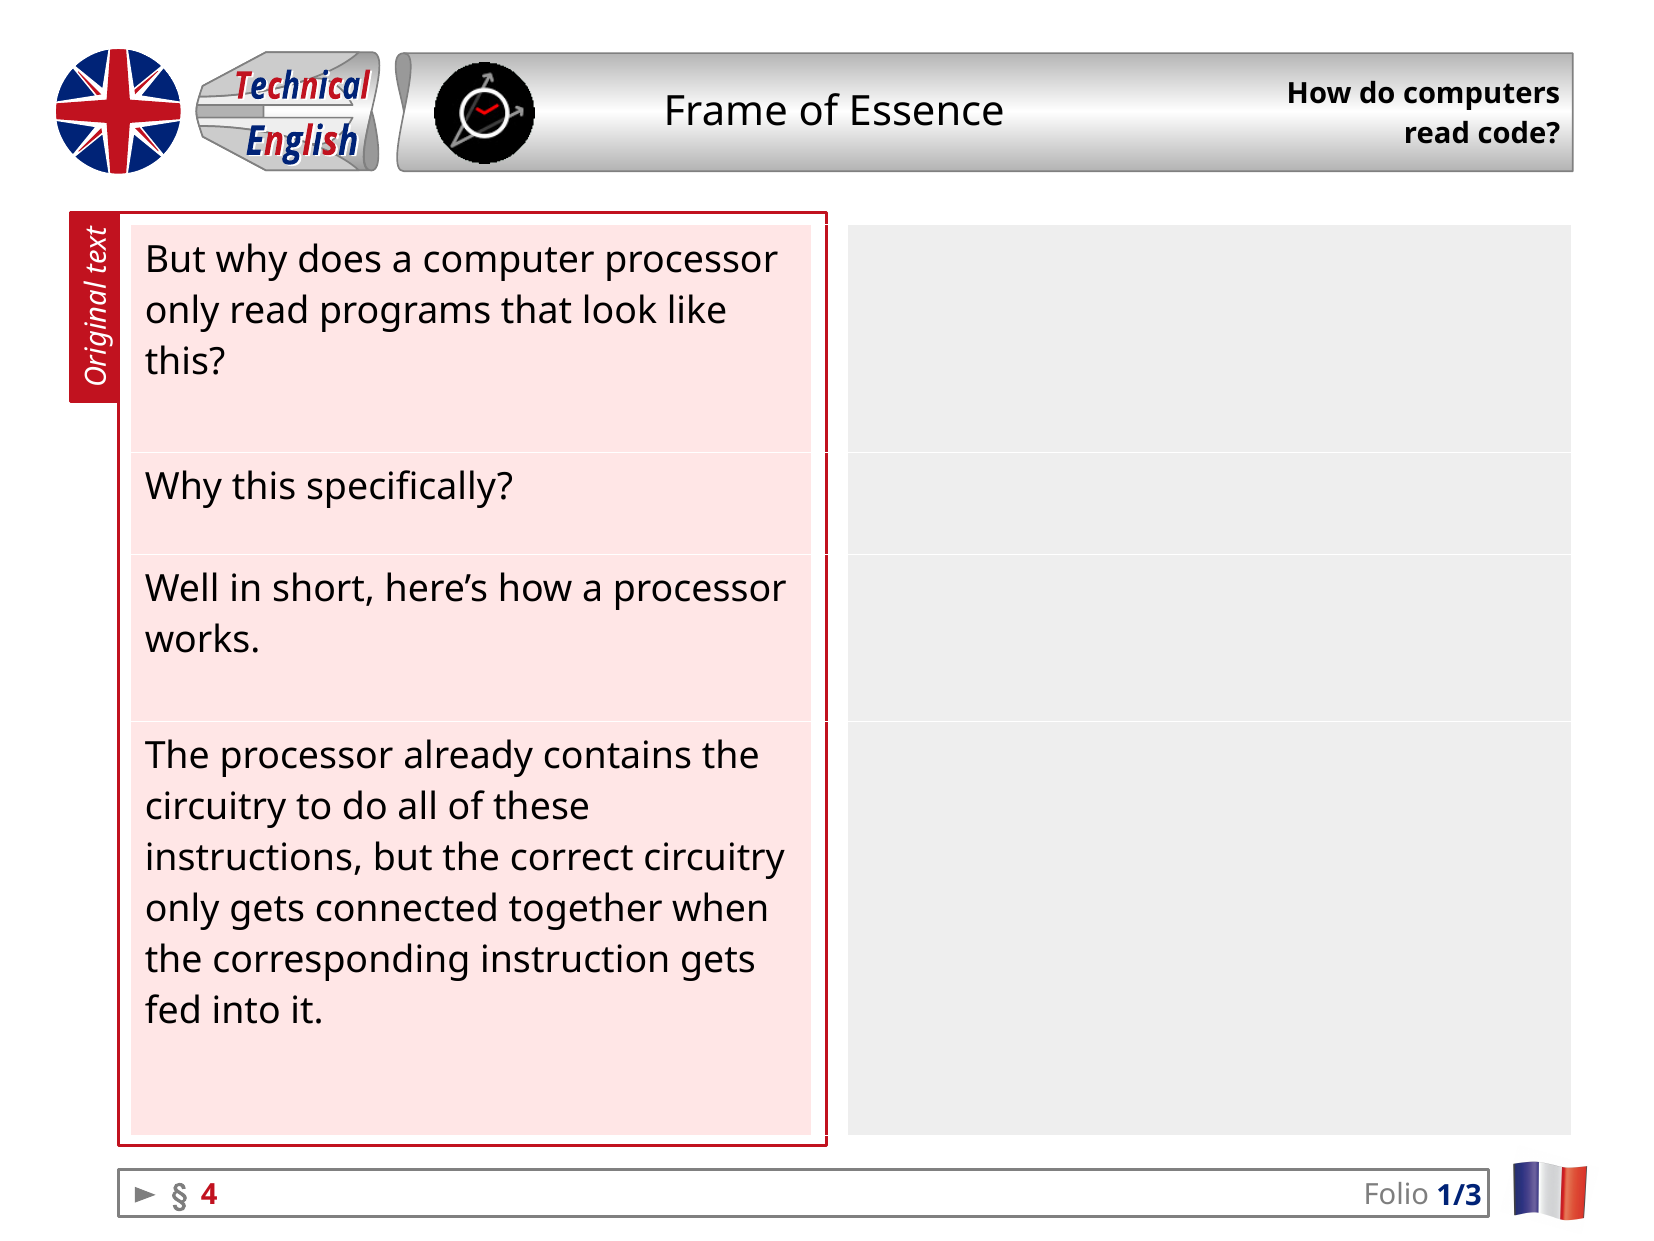

#
| But why does a computer processor only read programs that look like this? | | |
| --- | --- | --- |
| Why this specifically? | | |
| Well in short, here’s how a processor works. | | |
| The processor already contains the circuitry to do all of these instructions, but the correct circuitry only gets connected together when the corresponding instruction gets fed into it. | | |
4
1/3